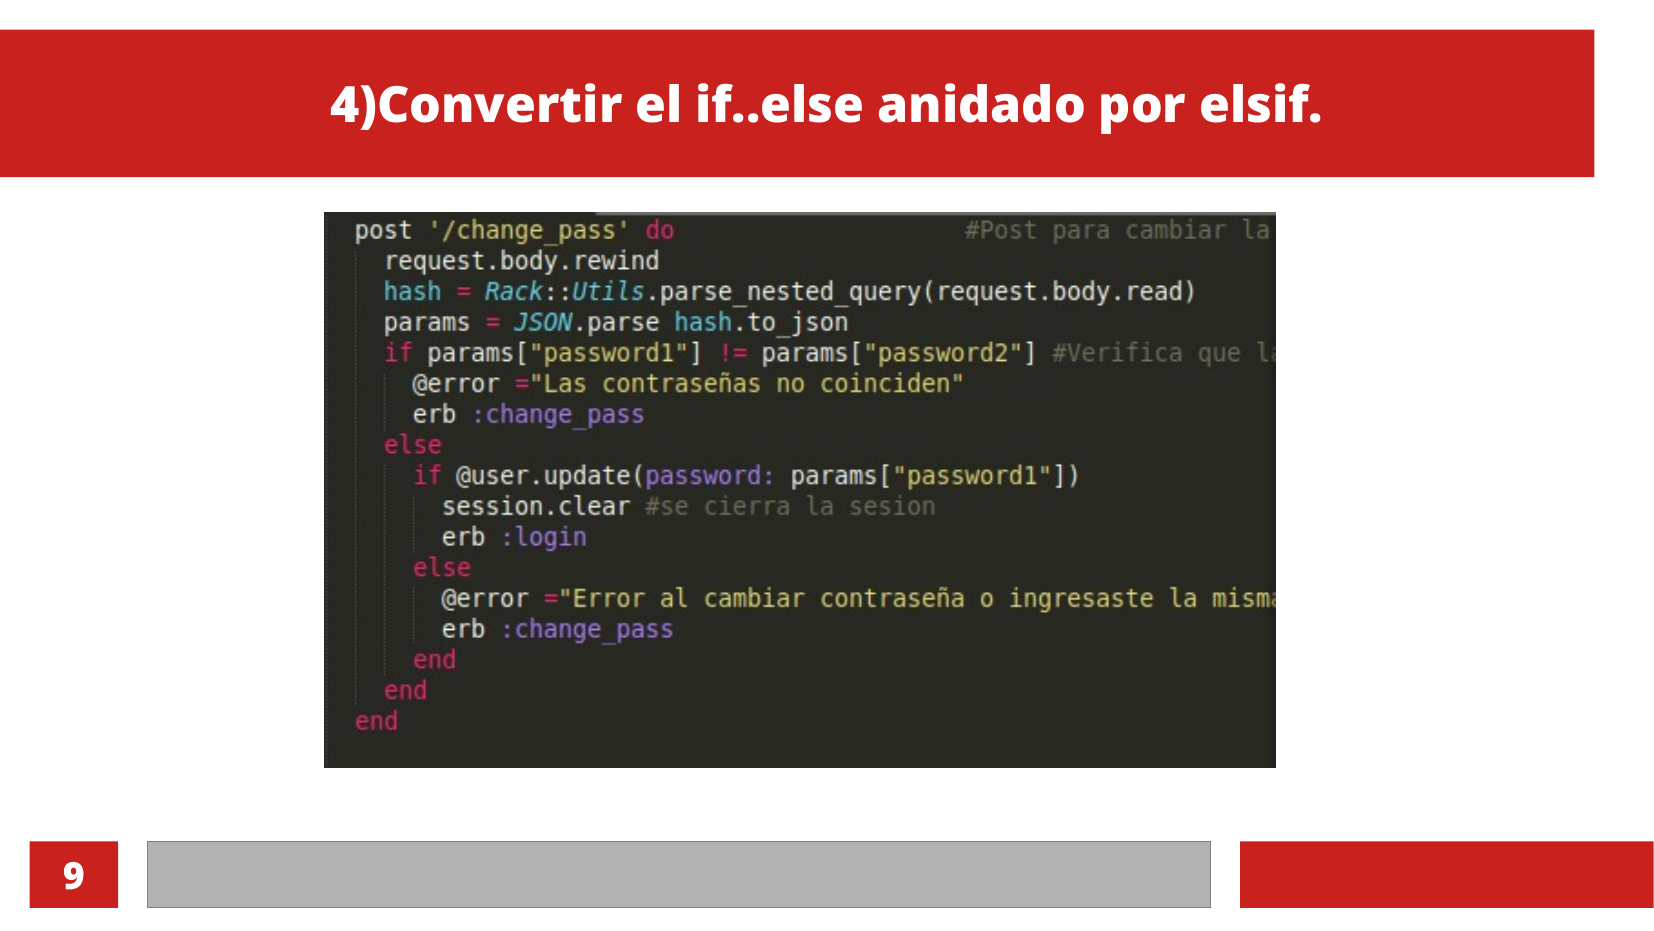

# 4)Convertir el if..else anidado por elsif.
9